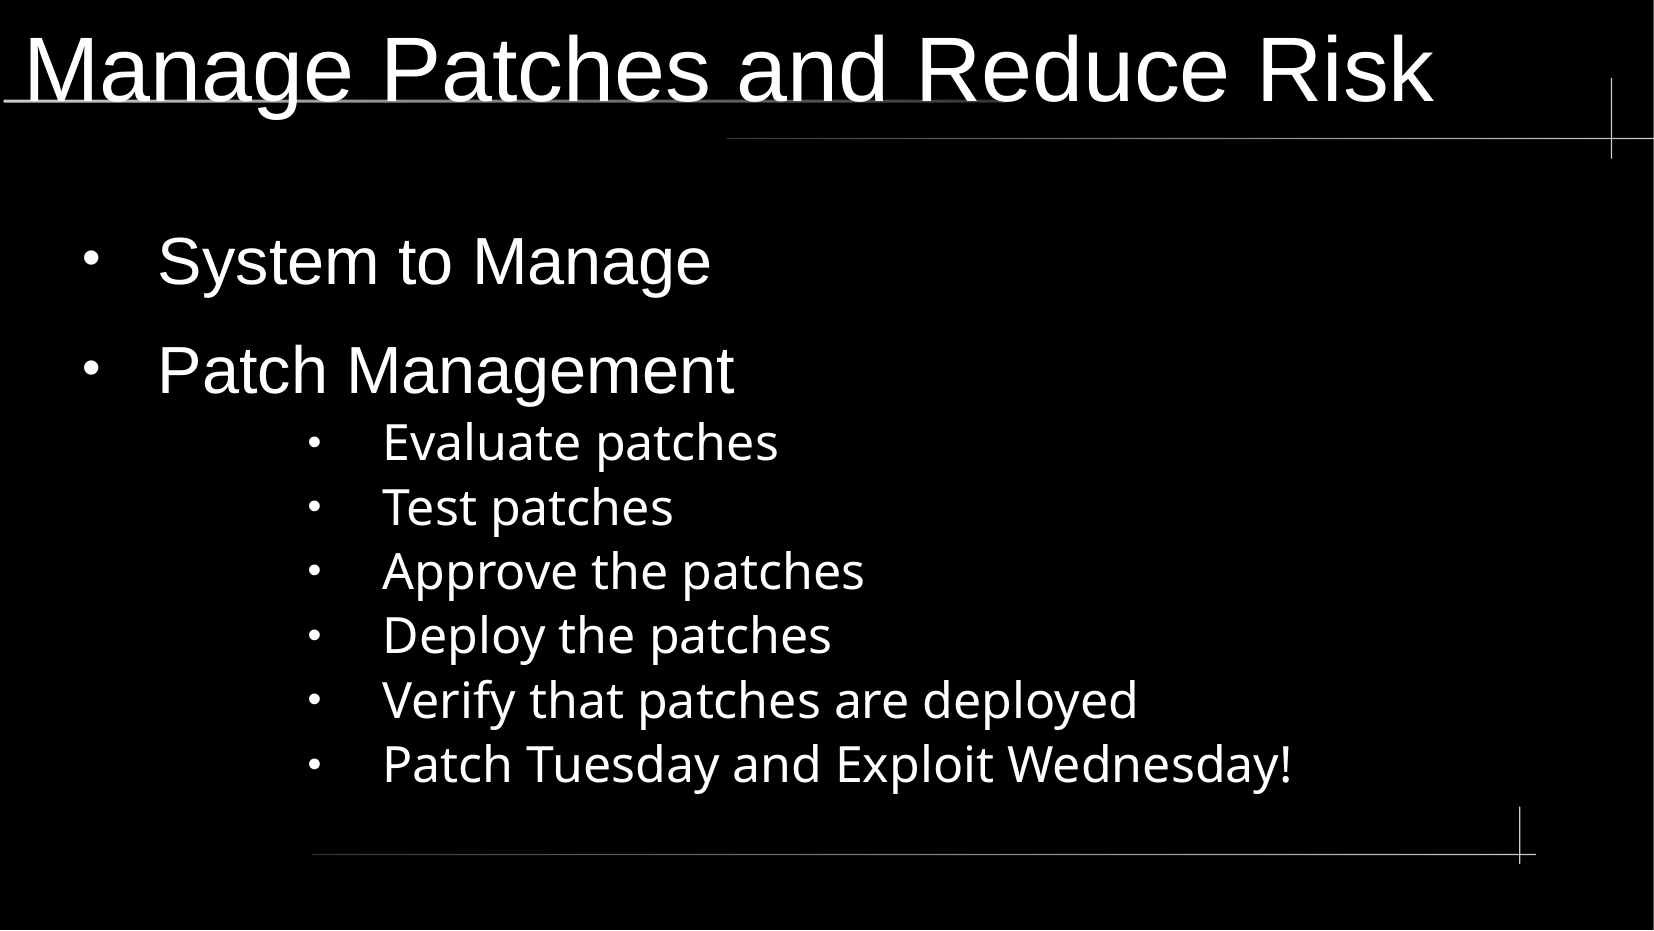

# Manage Patches and Reduce Risk
System to Manage
Patch Management
Evaluate patches
Test patches
Approve the patches
Deploy the patches
Verify that patches are deployed
Patch Tuesday and Exploit Wednesday!